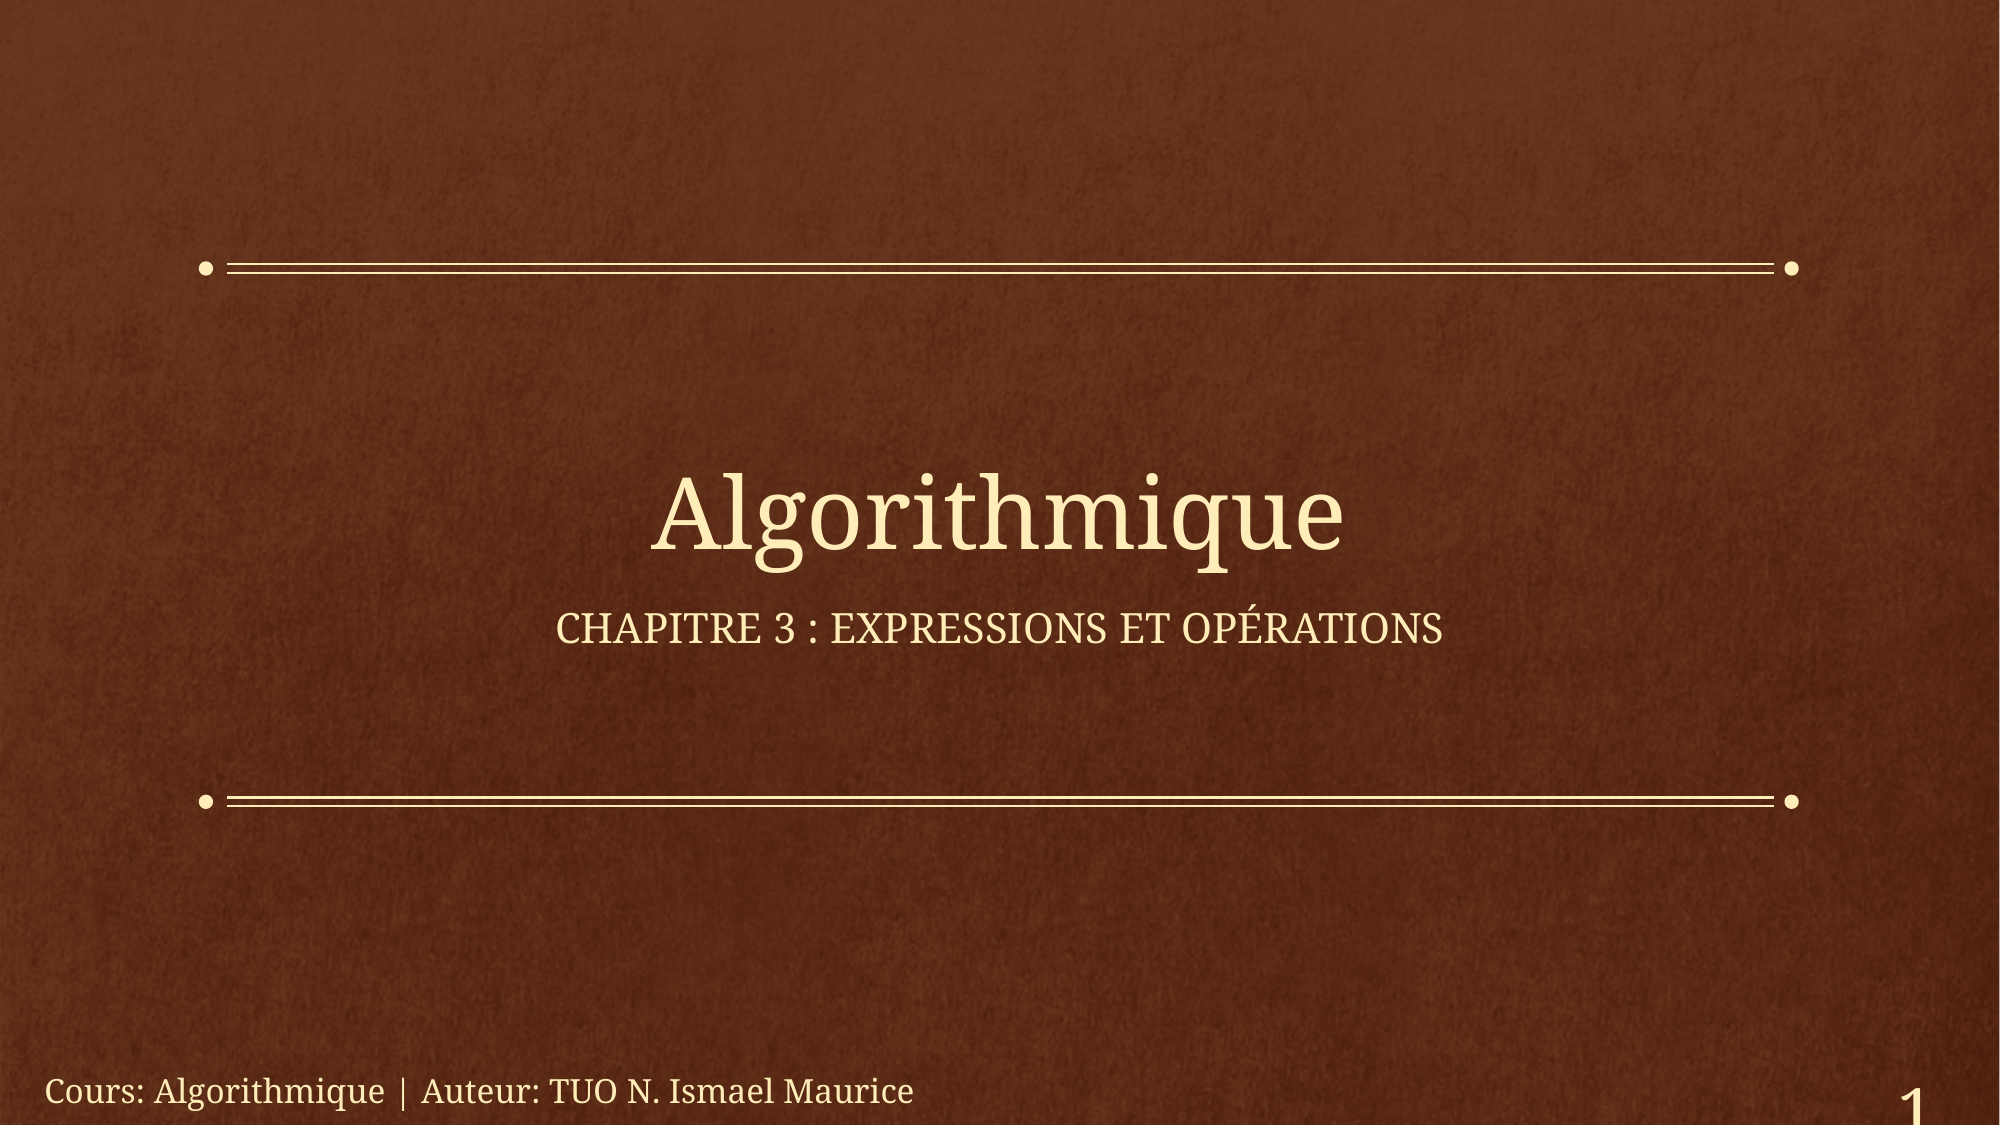

# Algorithmique
Chapitre 3 : Expressions et opérations
Cours: Algorithmique | Auteur: TUO N. Ismael Maurice
1